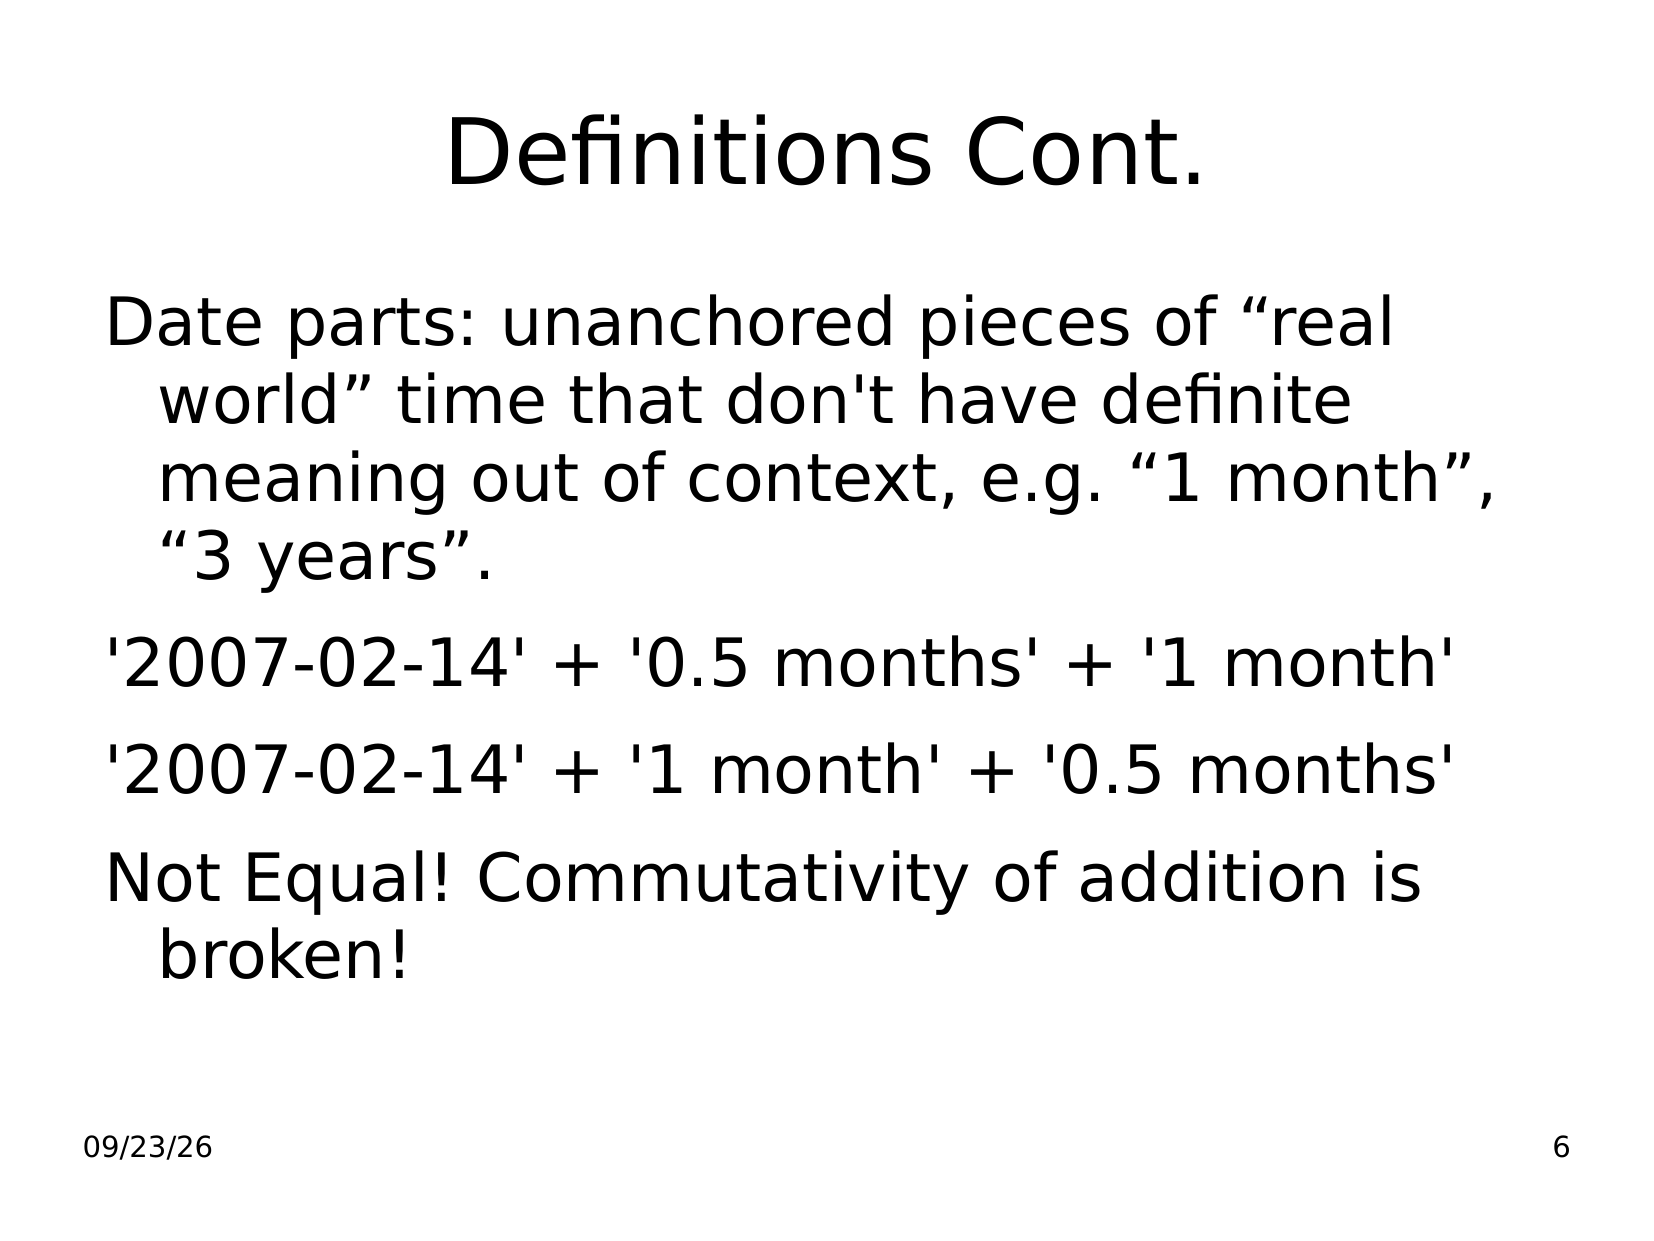

# Definitions Cont.
Date parts: unanchored pieces of “real world” time that don't have definite meaning out of context, e.g. “1 month”, “3 years”.
'2007-02-14' + '0.5 months' + '1 month'
'2007-02-14' + '1 month' + '0.5 months'
Not Equal! Commutativity of addition is broken!
6